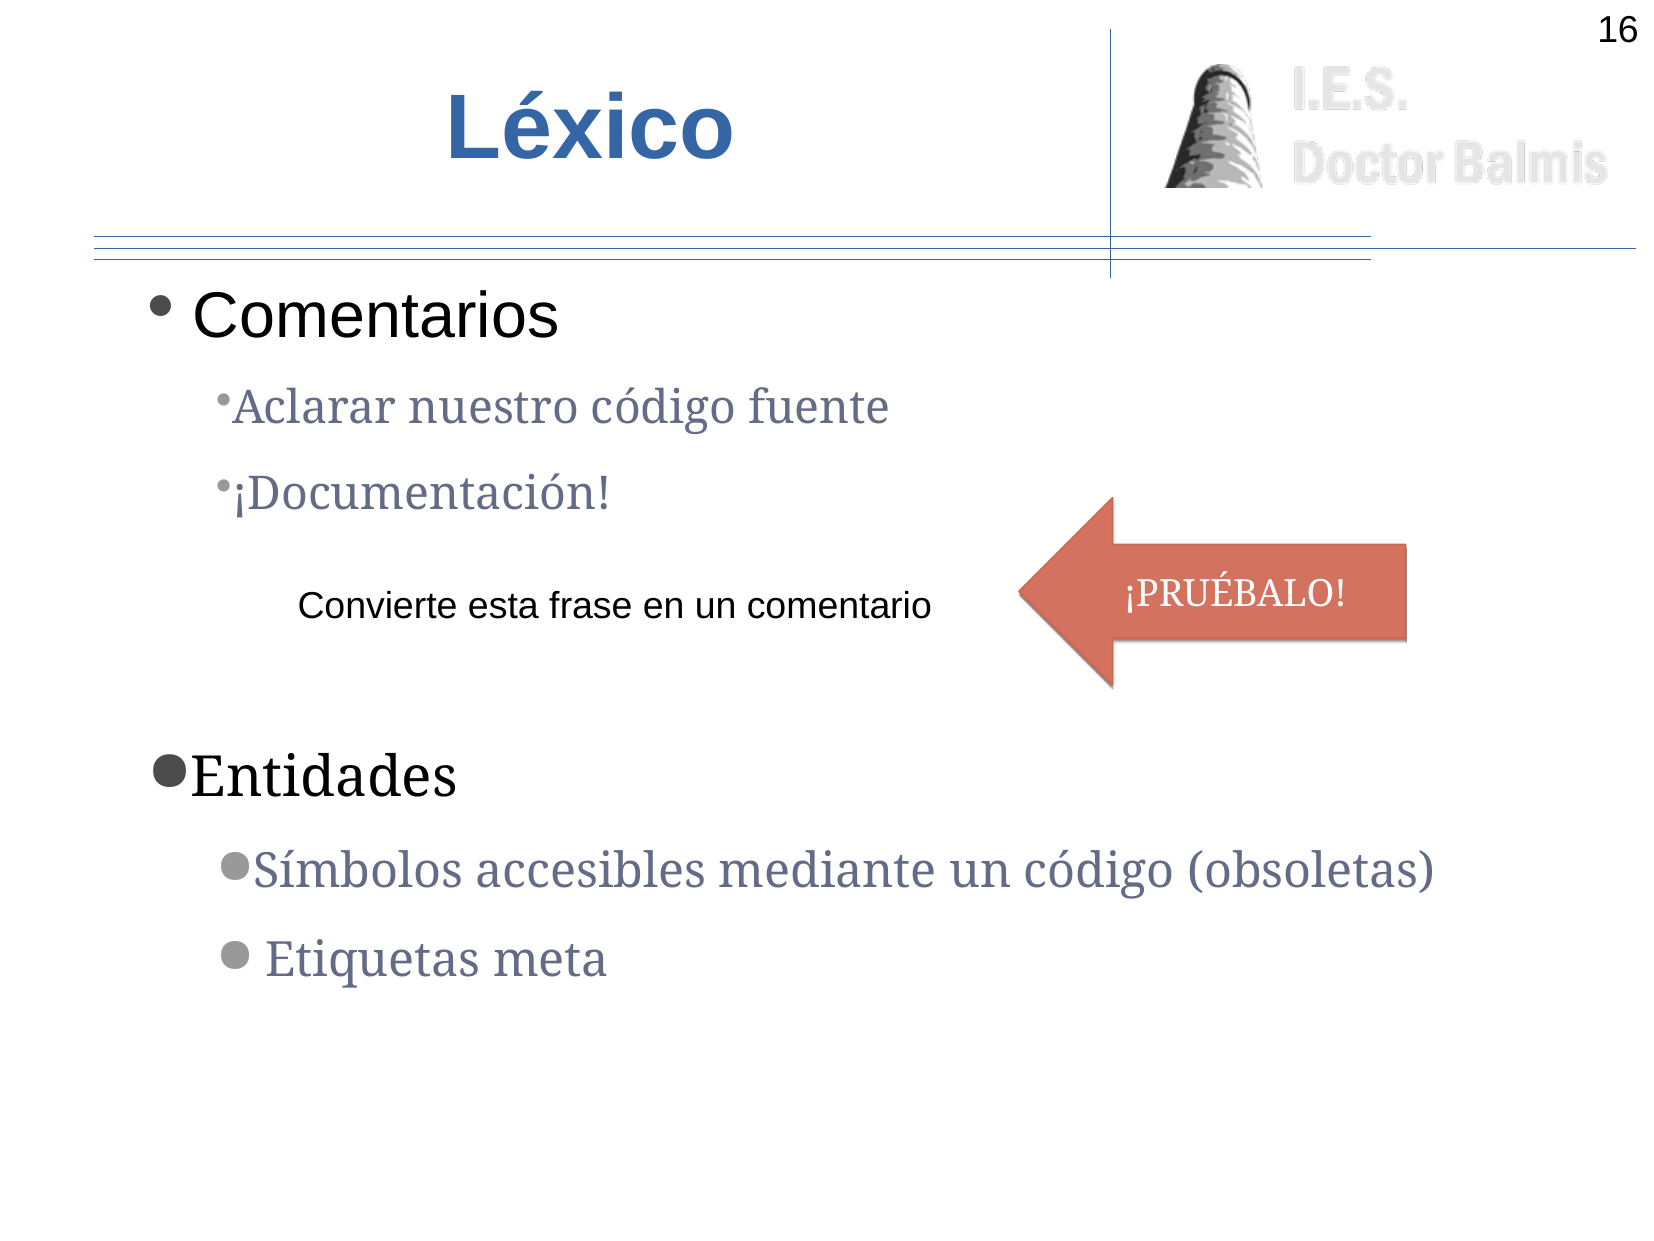

# Léxico
 Comentarios
Aclarar nuestro código fuente
¡Documentación!
Entidades
Símbolos accesibles mediante un código (obsoletas)
 Etiquetas meta
¡PRUÉBALO!
Convierte esta frase en un comentario